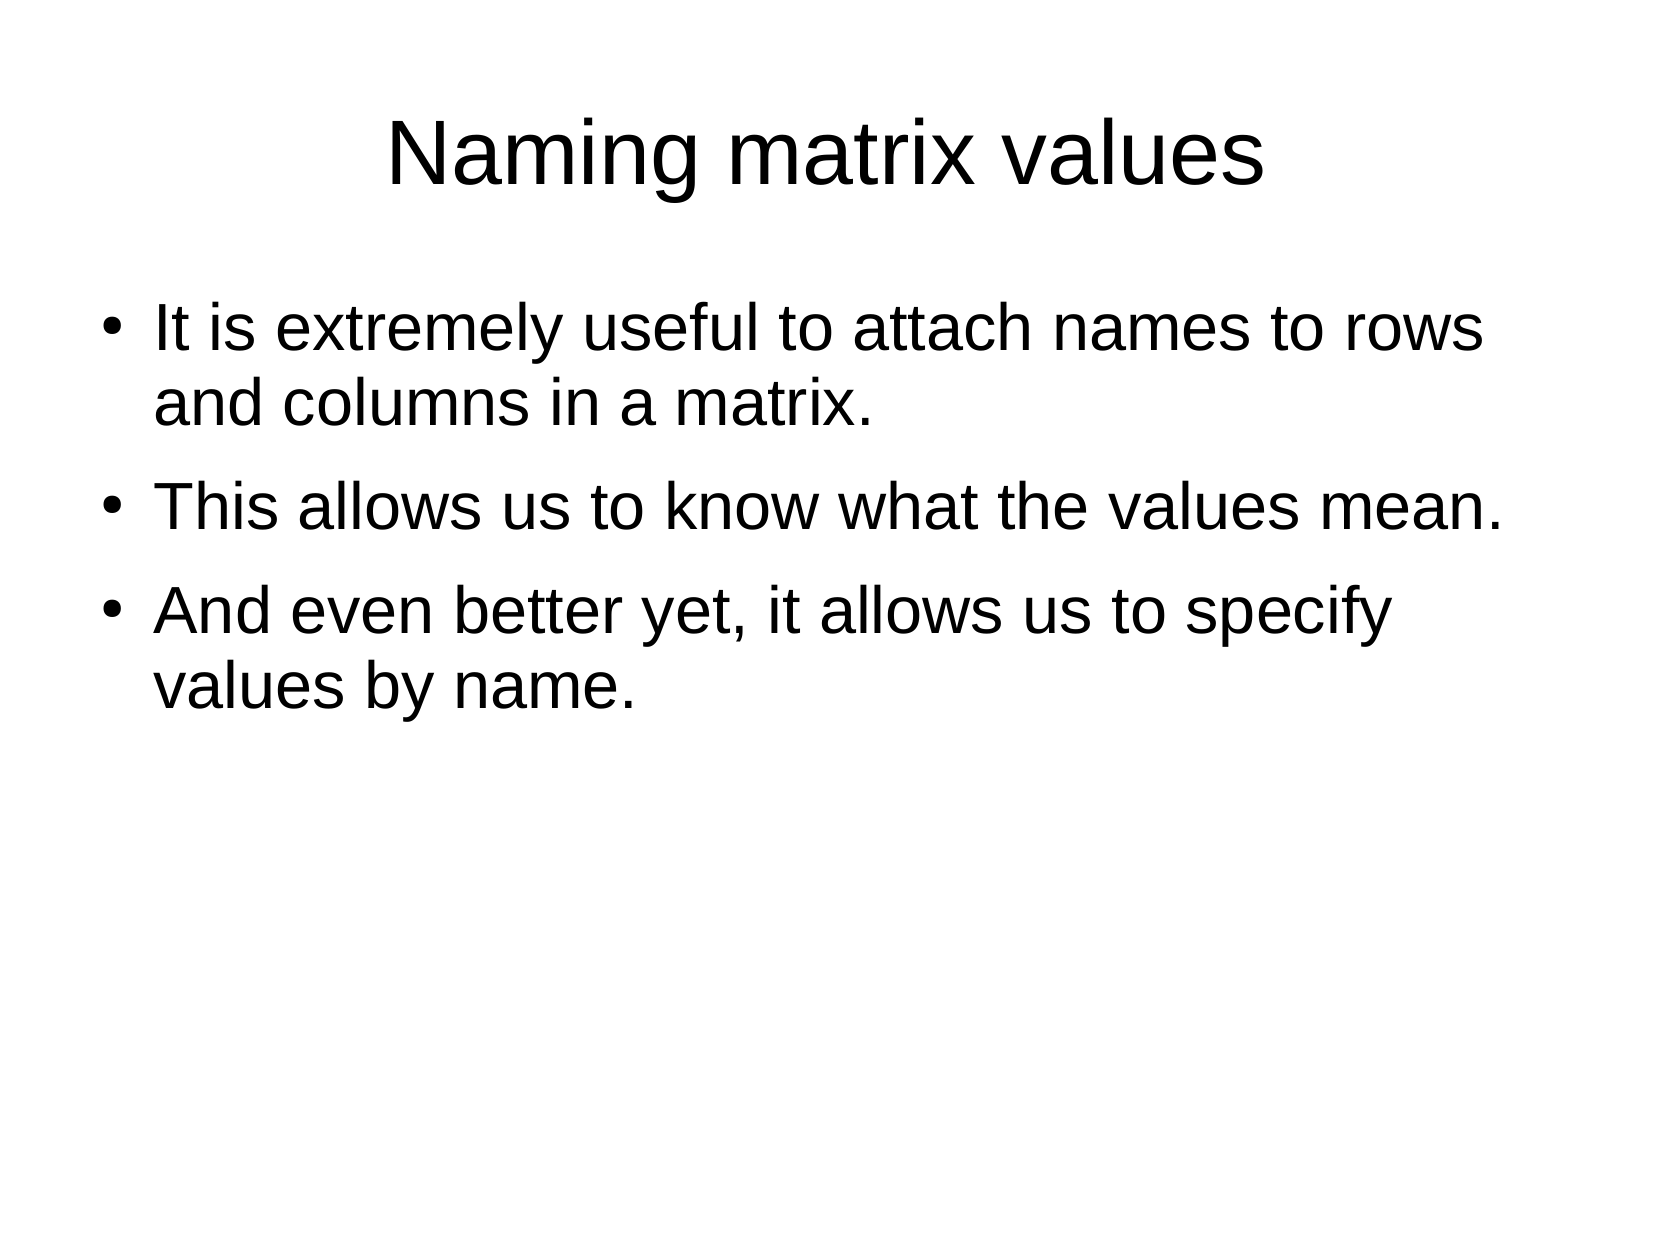

# Naming matrix values
It is extremely useful to attach names to rows and columns in a matrix.
This allows us to know what the values mean.
And even better yet, it allows us to specify values by name.